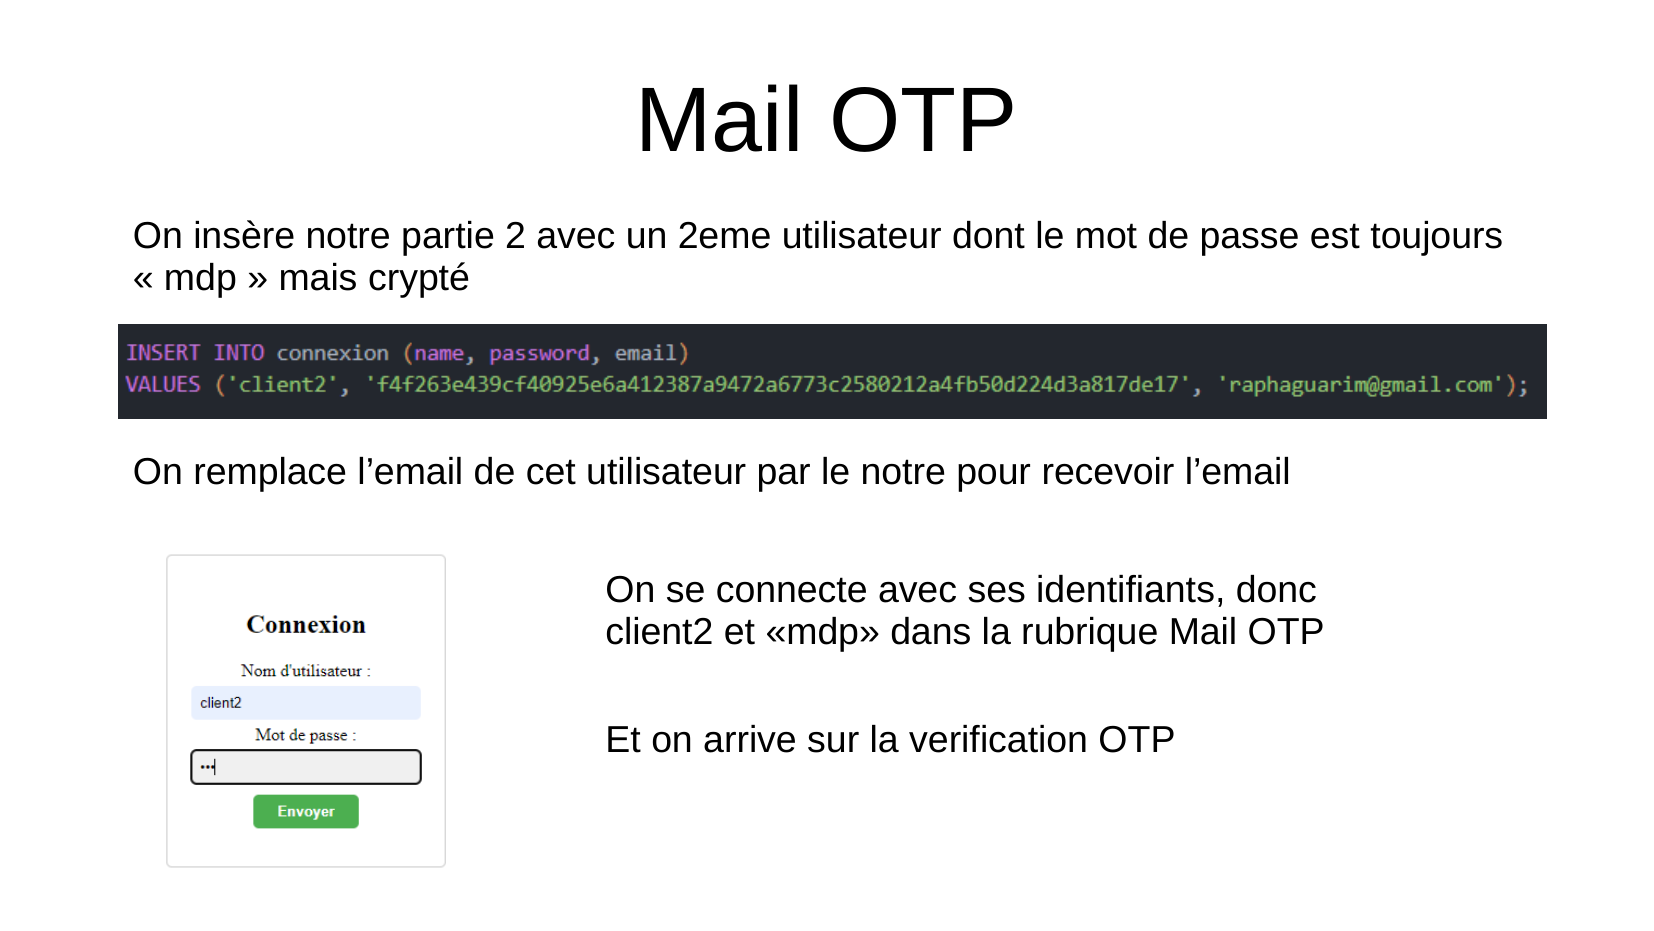

# Mail OTP
On insère notre partie 2 avec un 2eme utilisateur dont le mot de passe est toujours « mdp » mais crypté
On remplace l’email de cet utilisateur par le notre pour recevoir l’email
On se connecte avec ses identifiants, donc client2 et «mdp» dans la rubrique Mail OTP
Et on arrive sur la verification OTP